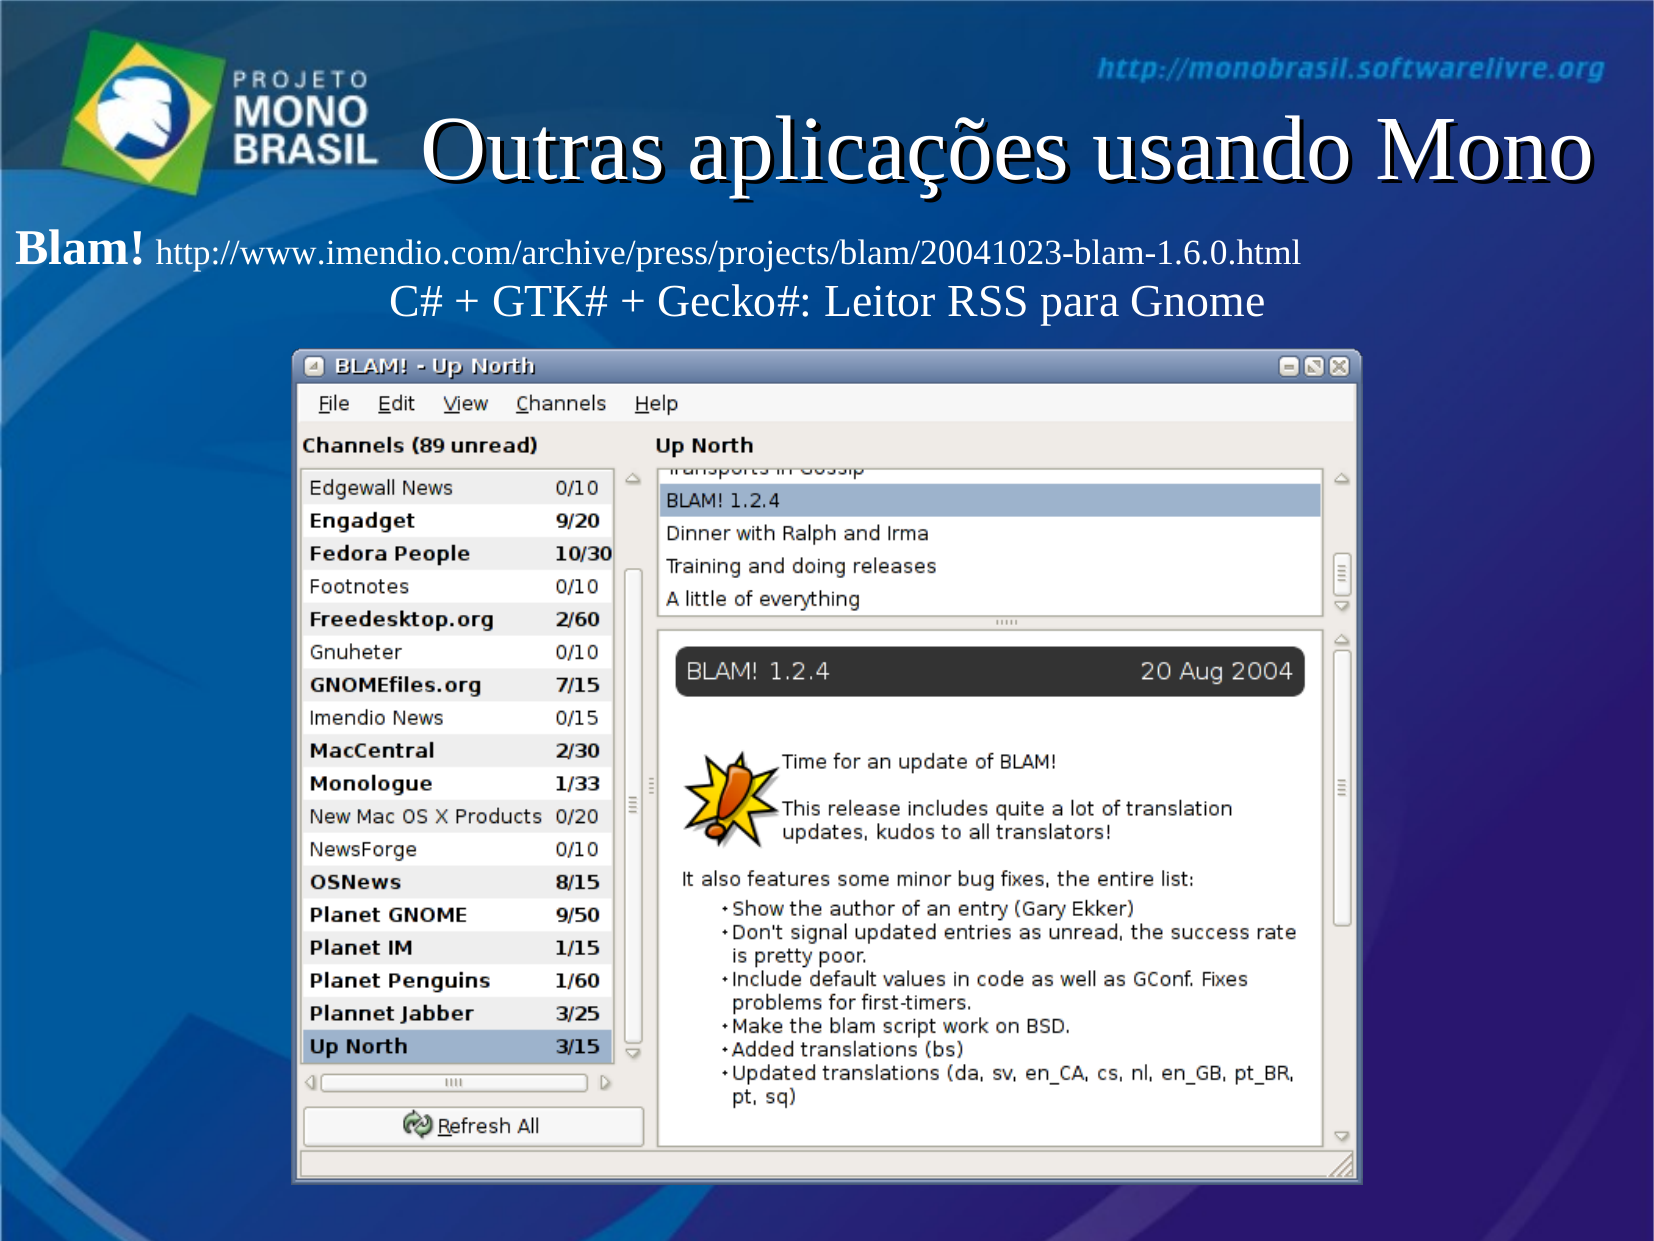

# Outras aplicações usando Mono
Blam! http://www.imendio.com/archive/press/projects/blam/20041023-blam-1.6.0.html
C# + GTK# + Gecko#: Leitor RSS para Gnome